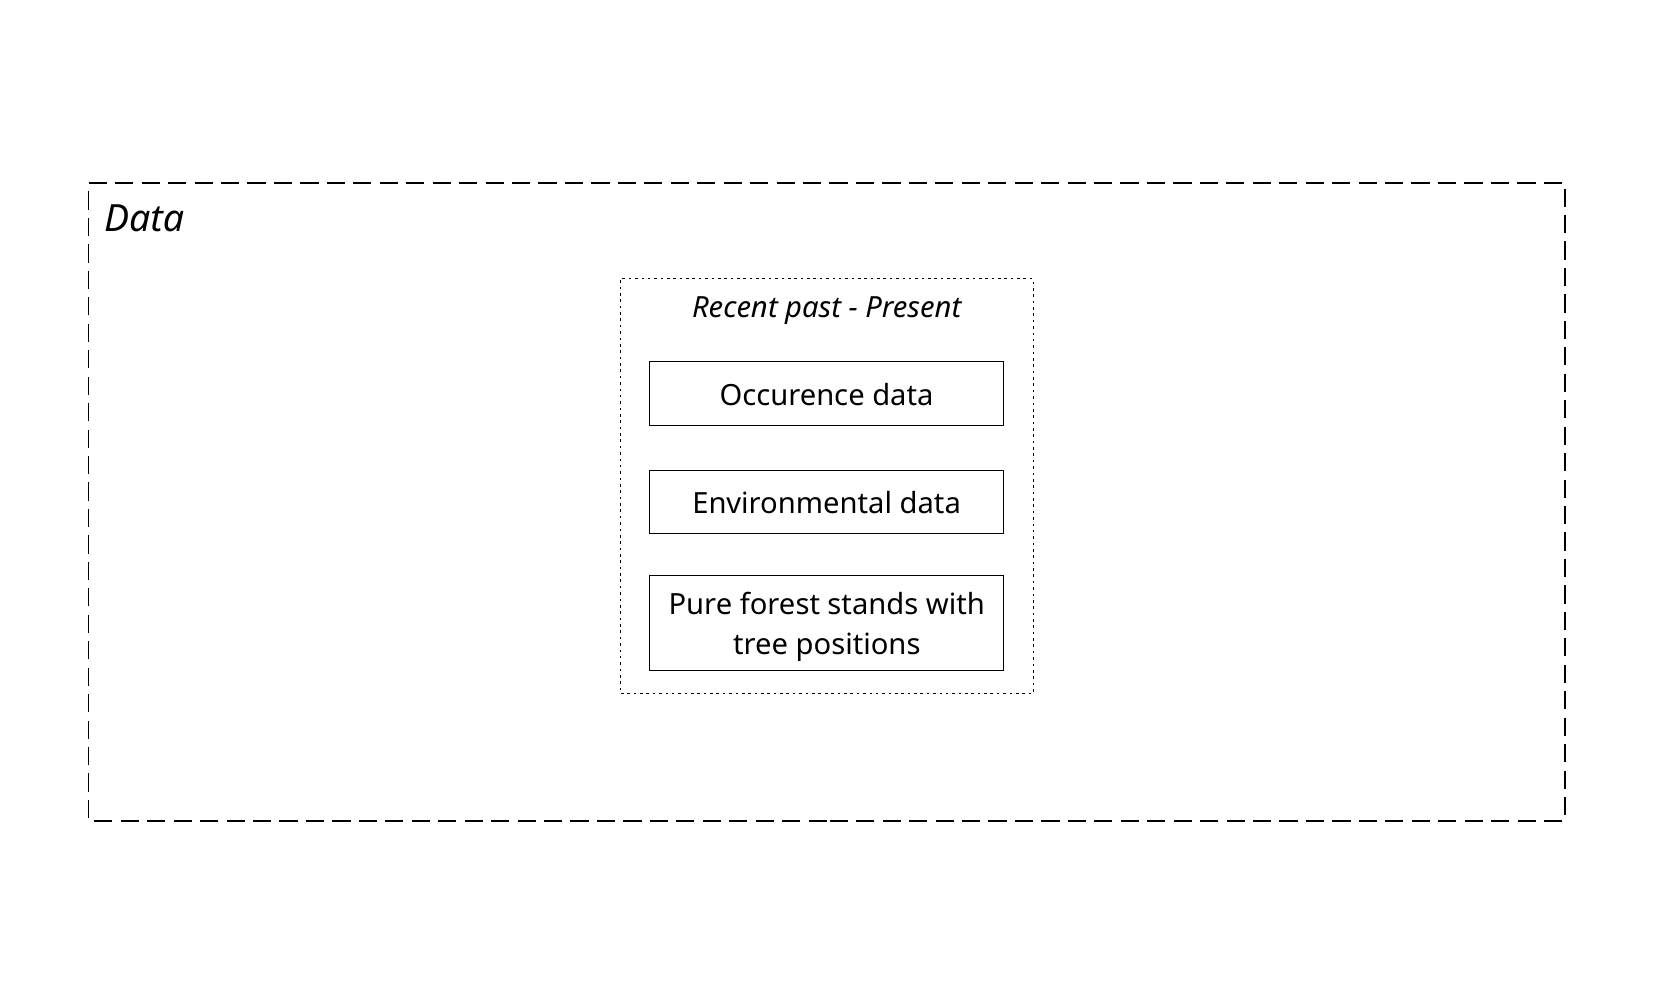

Data
Recent past - Present
Occurence data
Environmental data
Pure forest stands with tree positions